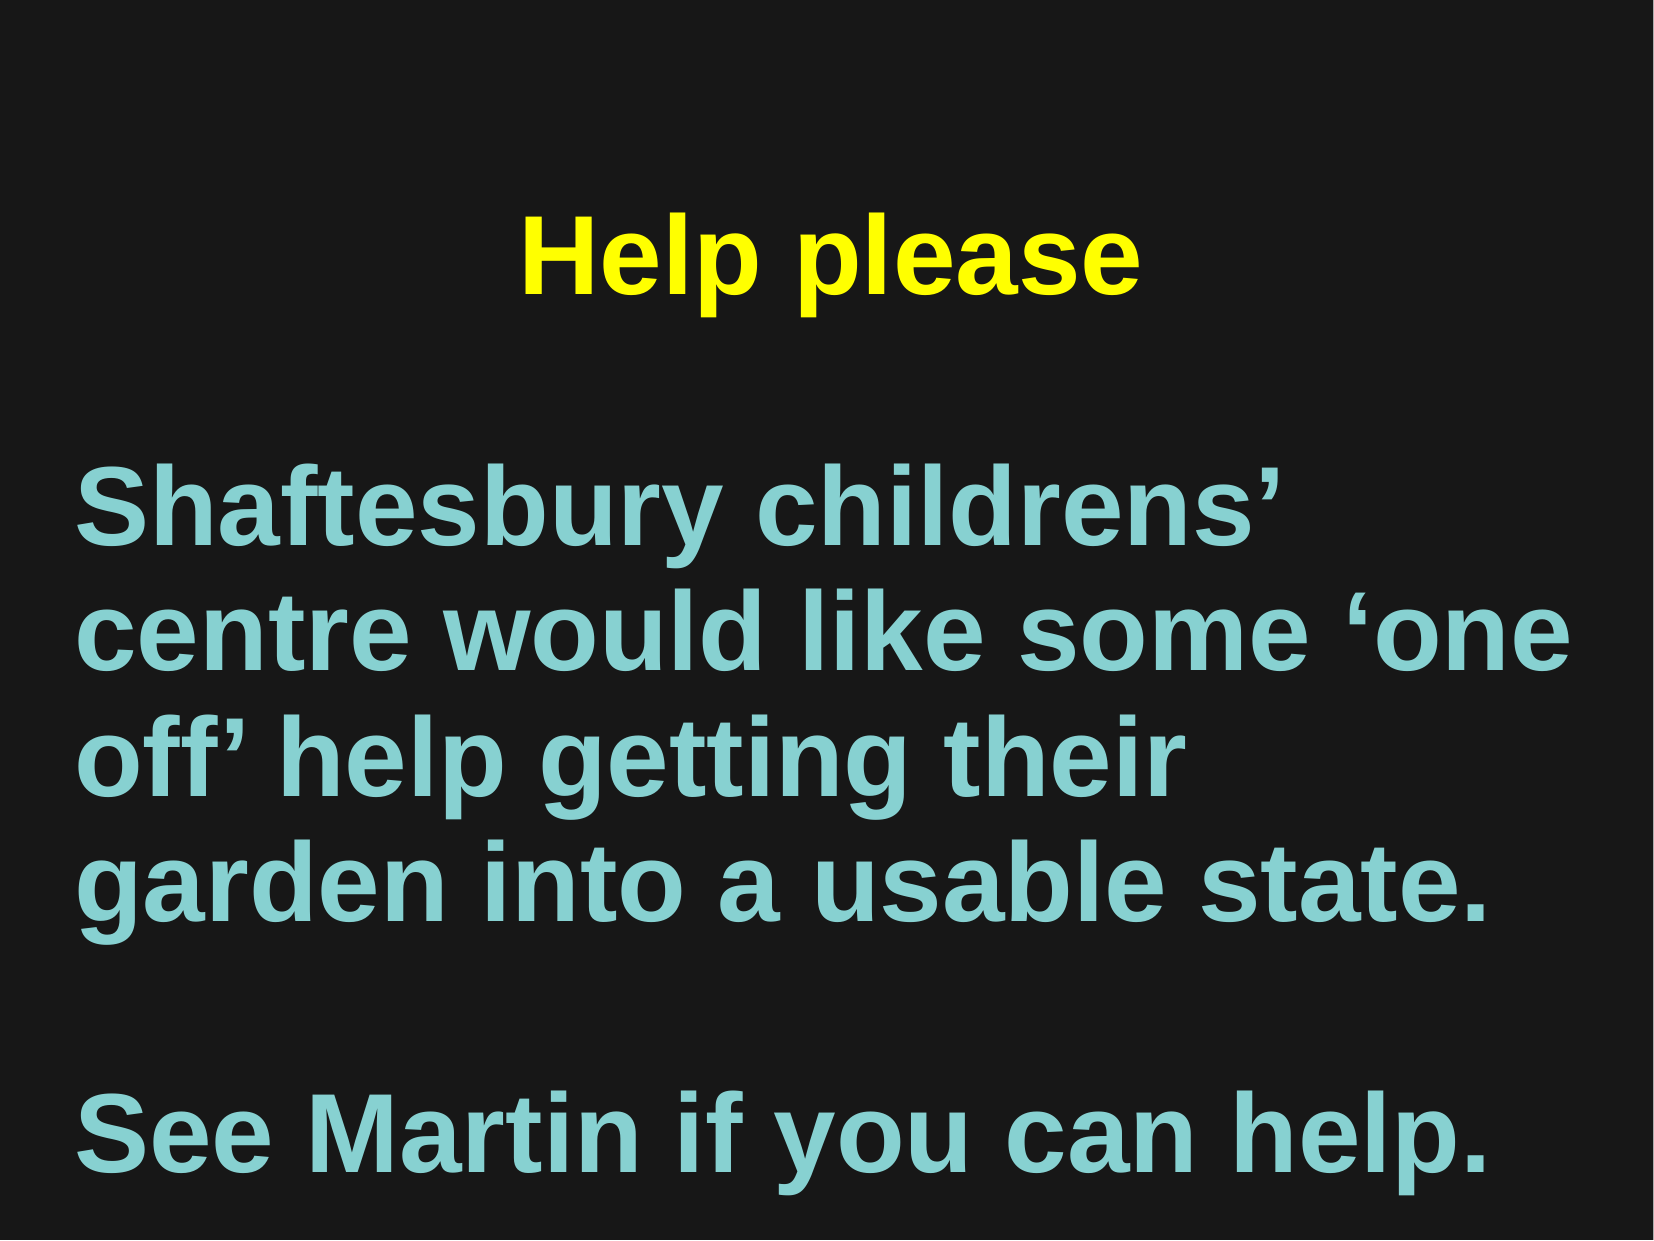

Help please
Shaftesbury childrens’ centre would like some ‘one off’ help getting their garden into a usable state.
See Martin if you can help.